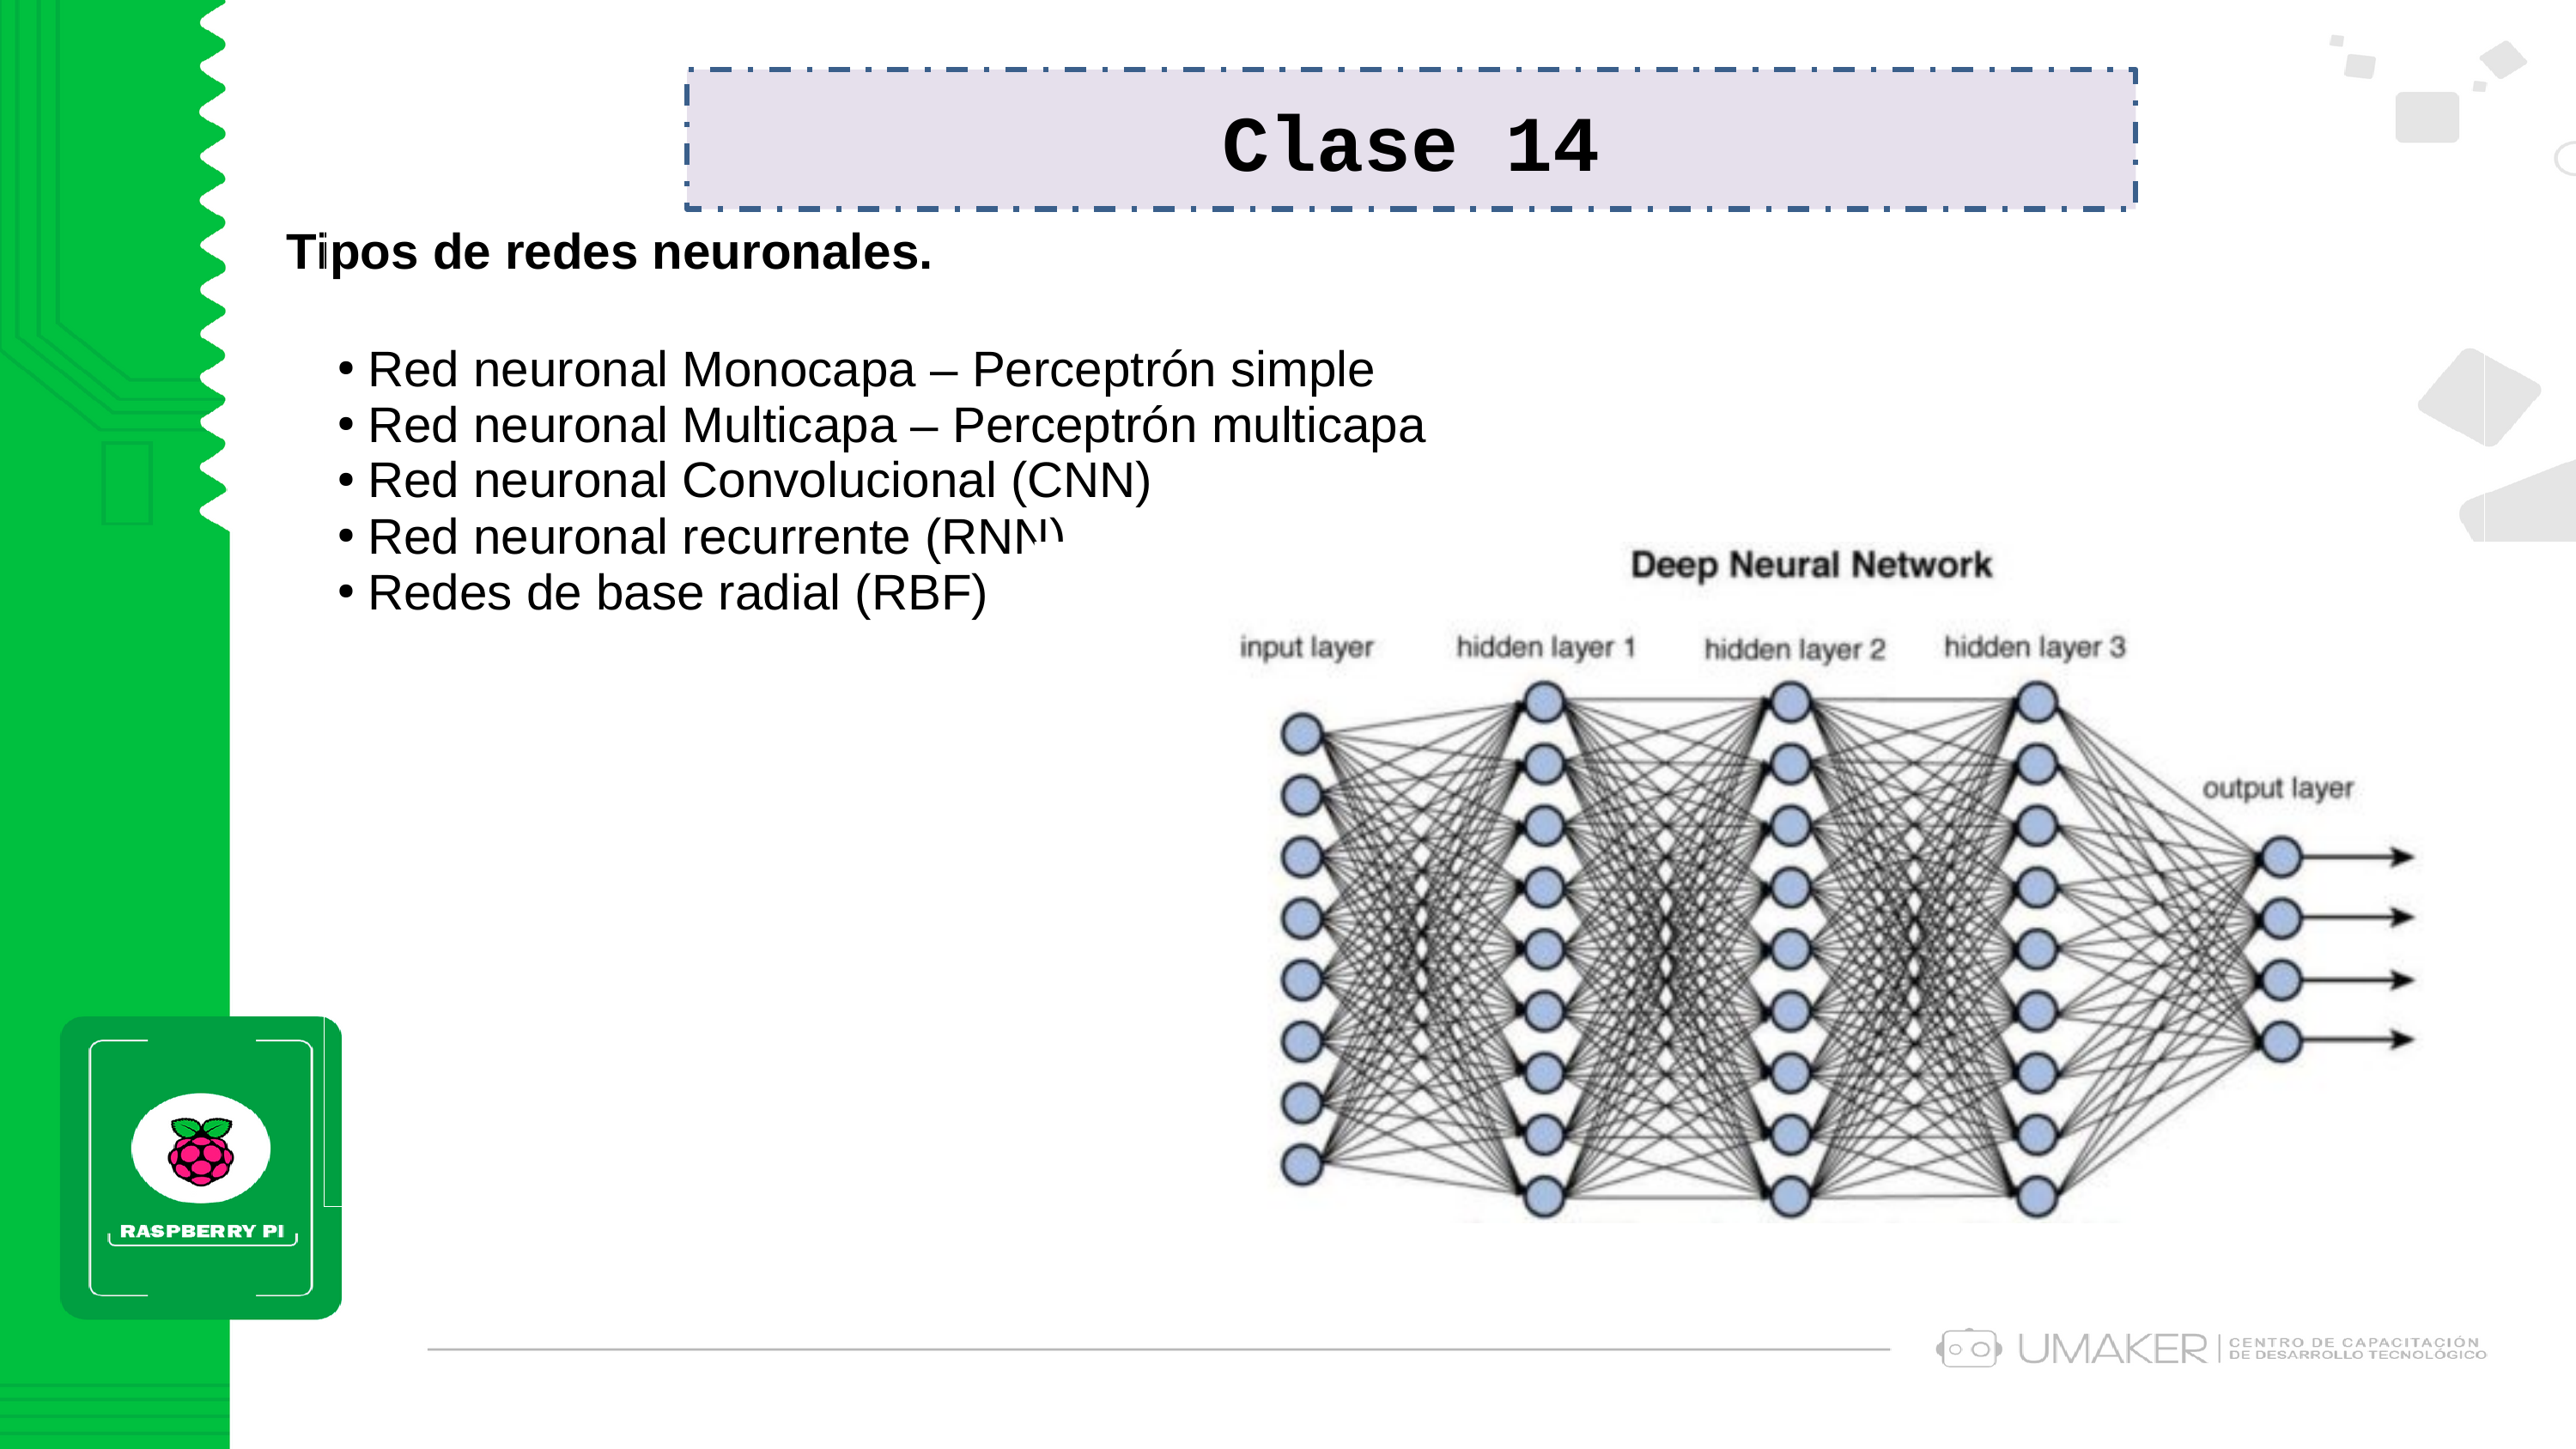

Clase 14
Tipos de redes neuronales.
Red neuronal Monocapa – Perceptrón simple
Red neuronal Multicapa – Perceptrón multicapa
Red neuronal Convolucional (CNN)
Red neuronal recurrente (RNN)
Redes de base radial (RBF)